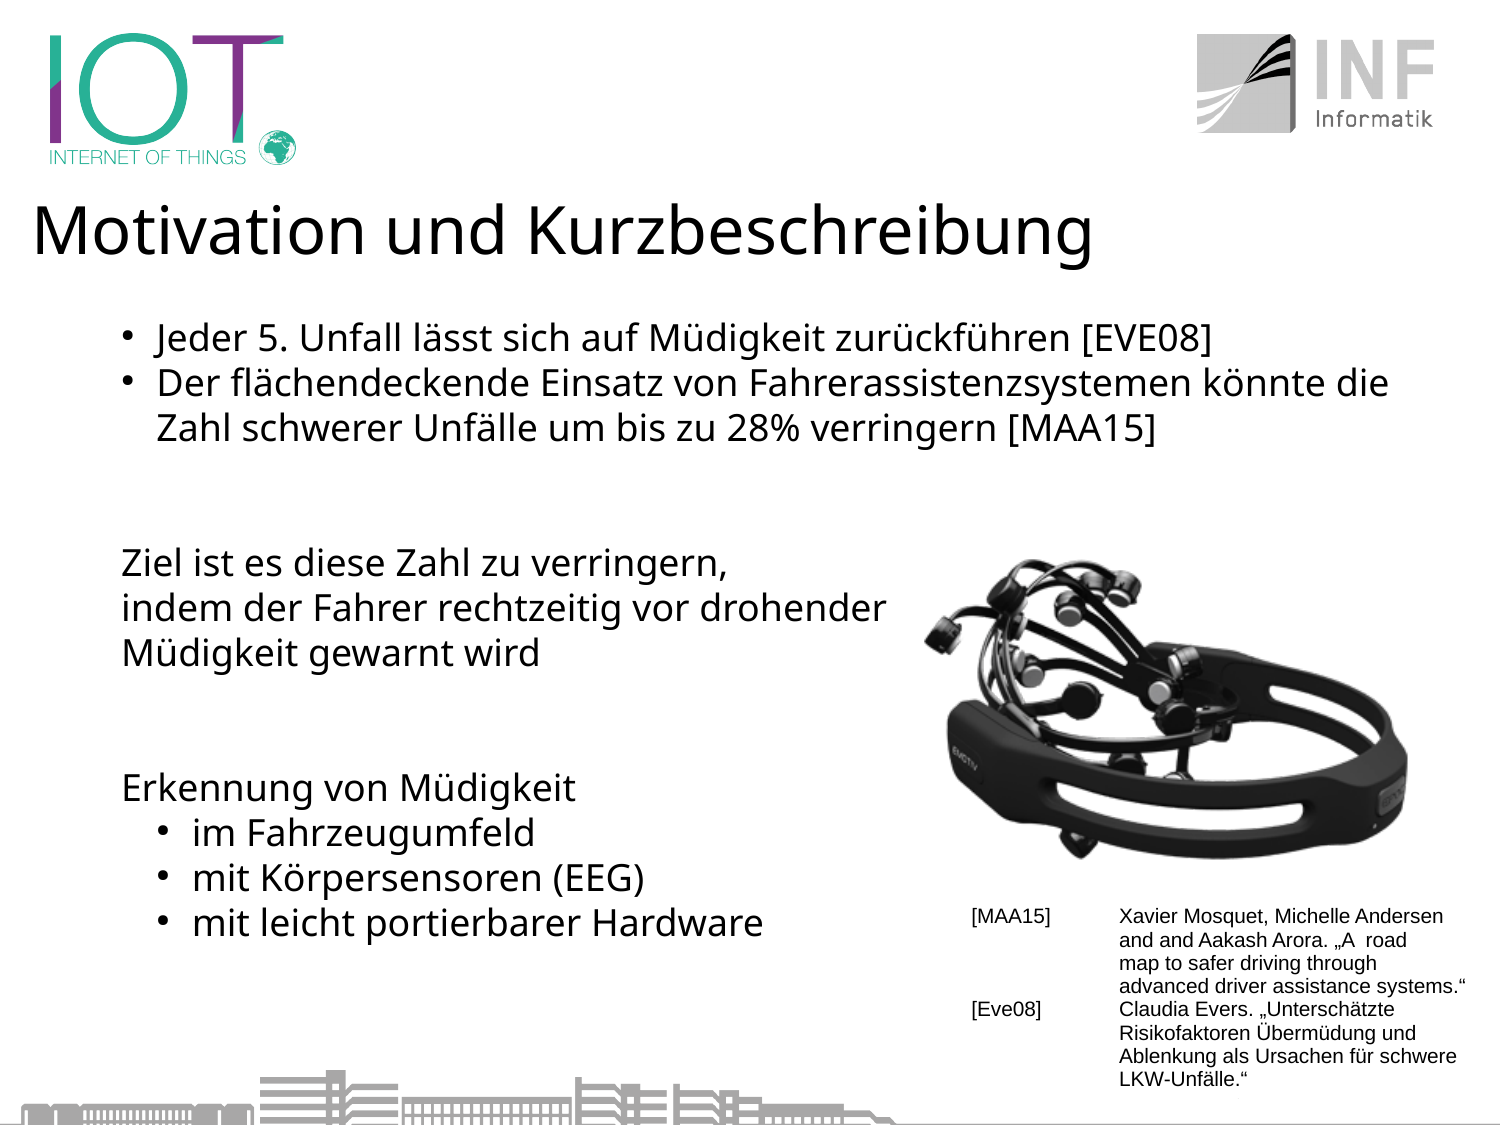

Motivation und Kurzbeschreibung
Jeder 5. Unfall lässt sich auf Müdigkeit zurückführen [EVE08]
Der flächendeckende Einsatz von Fahrerassistenzsystemen könnte die Zahl schwerer Unfälle um bis zu 28% verringern [MAA15]
Ziel ist es diese Zahl zu verringern,
indem der Fahrer rechtzeitig vor drohender
Müdigkeit gewarnt wird
Erkennung von Müdigkeit
im Fahrzeugumfeld
mit Körpersensoren (EEG)
mit leicht portierbarer Hardware
[MAA15]	Xavier Mosquet, Michelle Andersen
		and and Aakash Arora. „A road 		map to safer driving through
		advanced driver assistance systems.“
[Eve08] 	Claudia Evers. „Unterschätzte 			Risikofaktoren Übermüdung und 		Ablenkung als Ursachen für schwere
		LKW-Unfälle.“